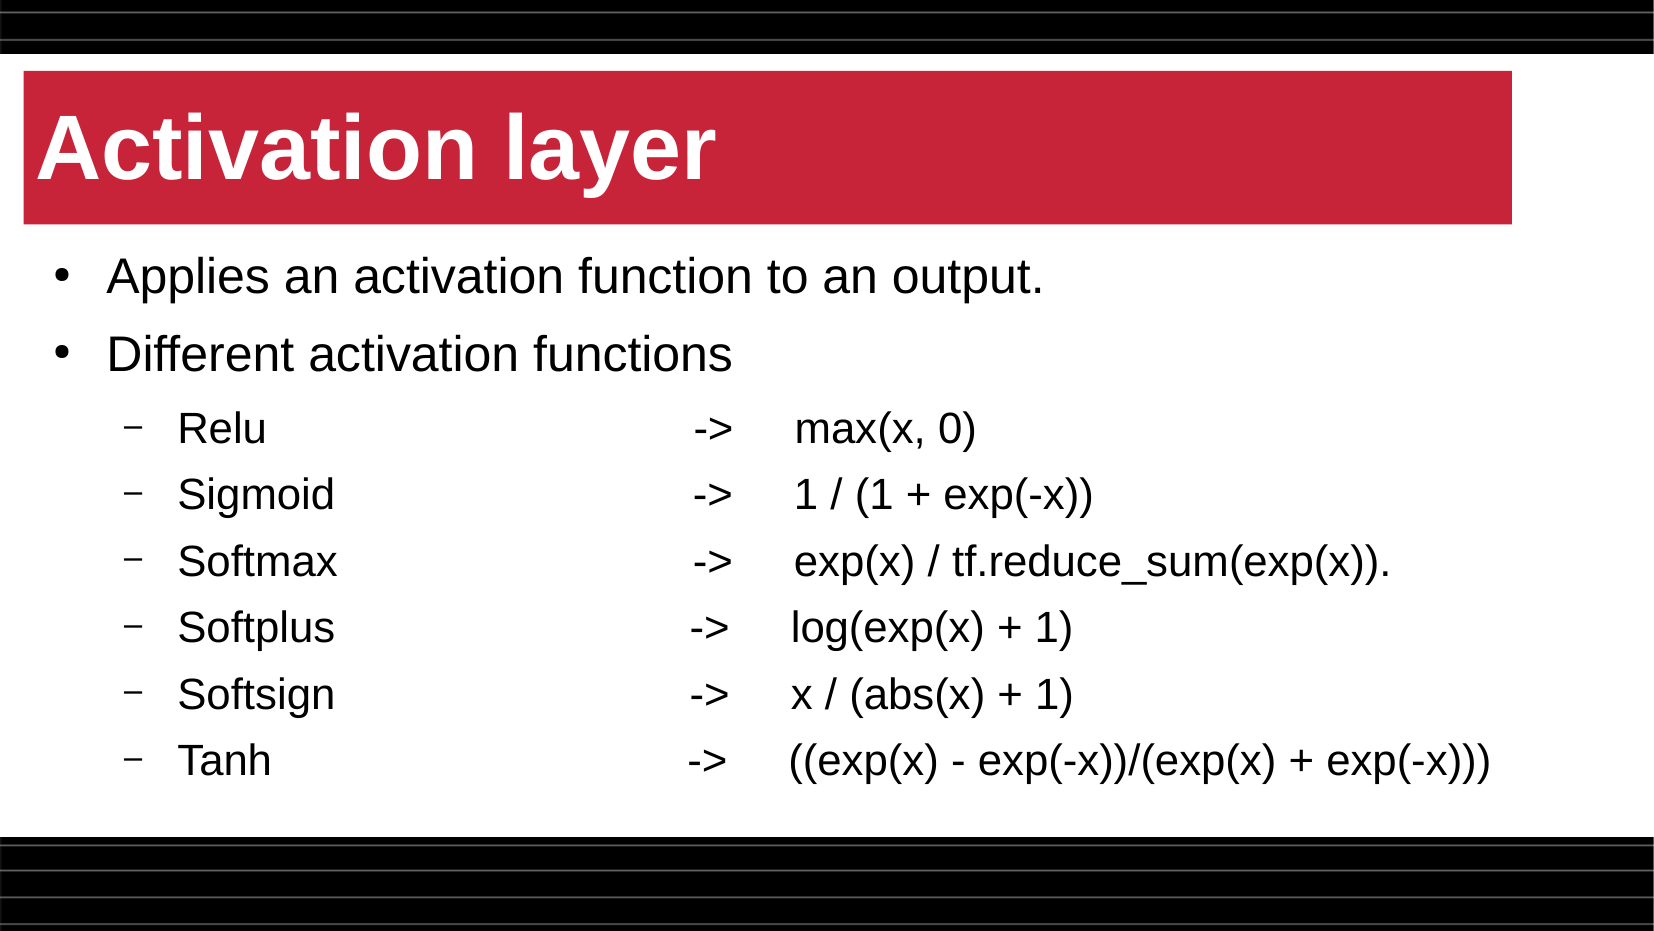

# Activation layer
Applies an activation function to an output.
Different activation functions
Relu 				 -> max(x, 0)
Sigmoid 			 -> 1 / (1 + exp(-x))
Softmax 			 -> exp(x) / tf.reduce_sum(exp(x)).
Softplus -> log(exp(x) + 1)
Softsign -> x / (abs(x) + 1)
Tanh -> ((exp(x) - exp(-x))/(exp(x) + exp(-x)))